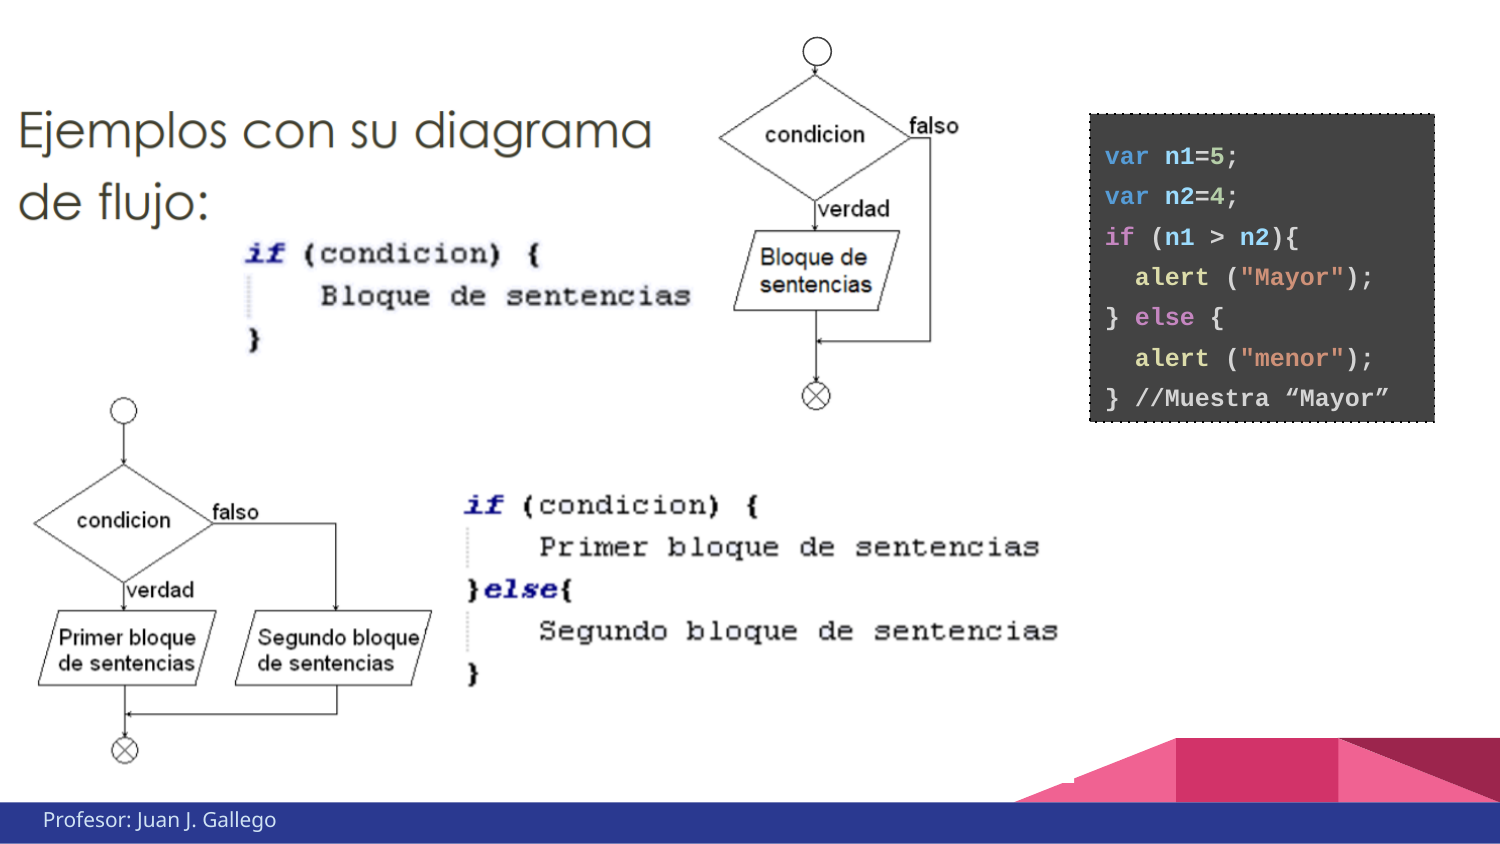

#
var n1=5;
var n2=4;
if (n1 > n2){
 alert ("Mayor");
} else {
 alert ("menor");
} //Muestra “Mayor”